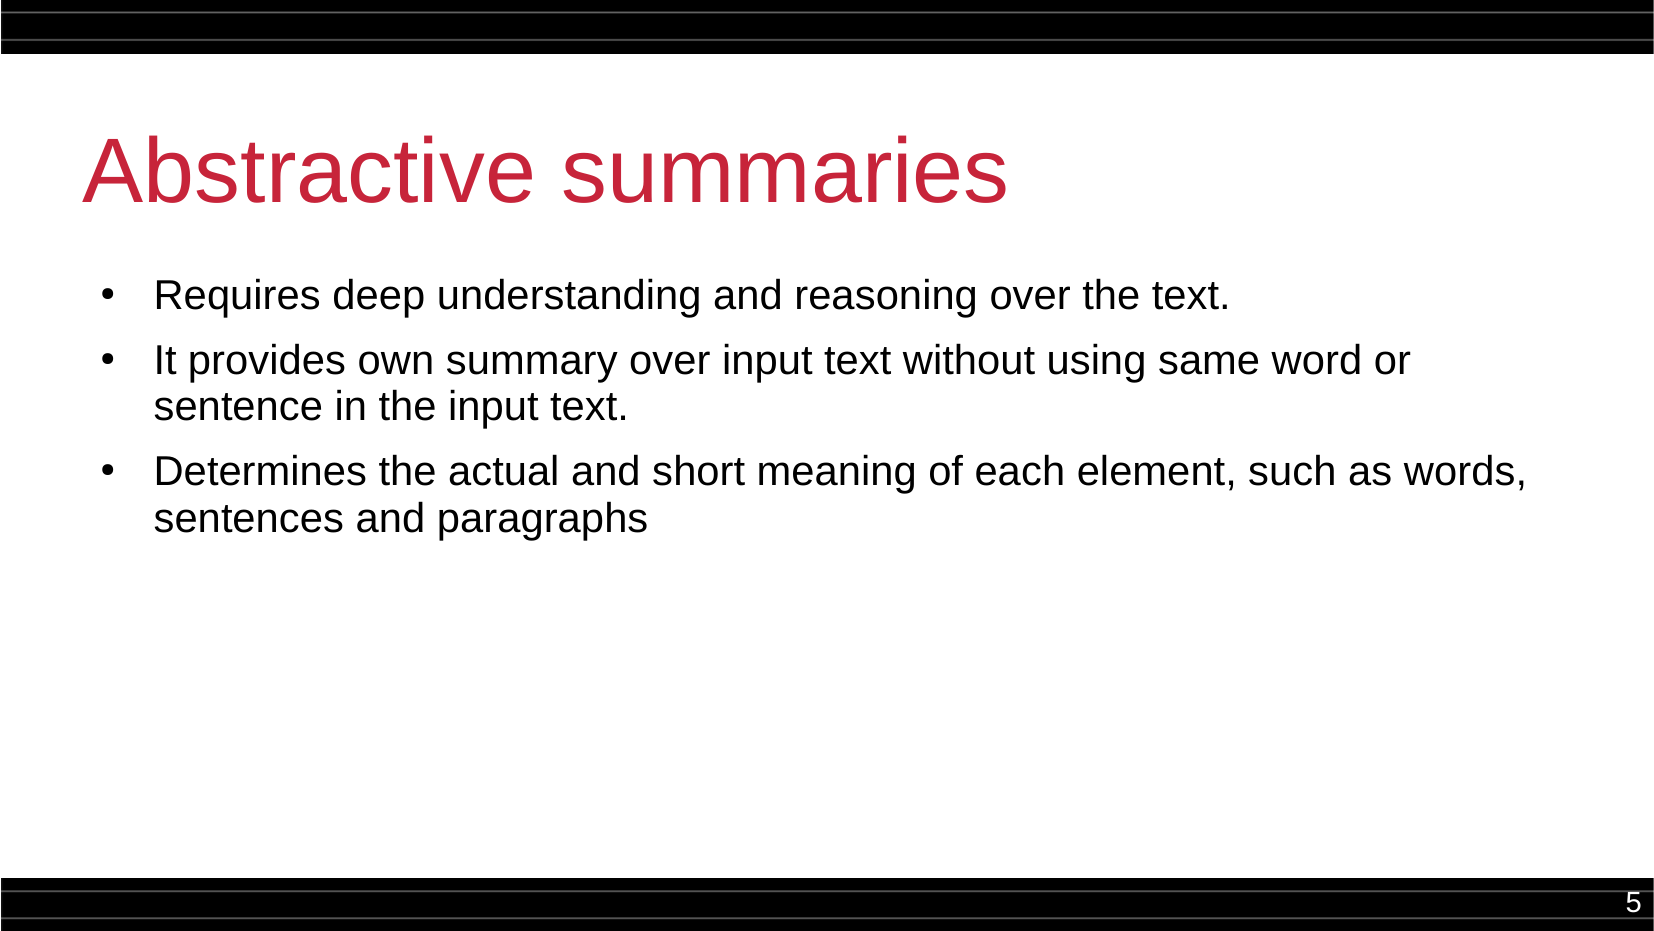

# Abstractive summaries
Requires deep understanding and reasoning over the text.
It provides own summary over input text without using same word or sentence in the input text.
Determines the actual and short meaning of each element, such as words, sentences and paragraphs